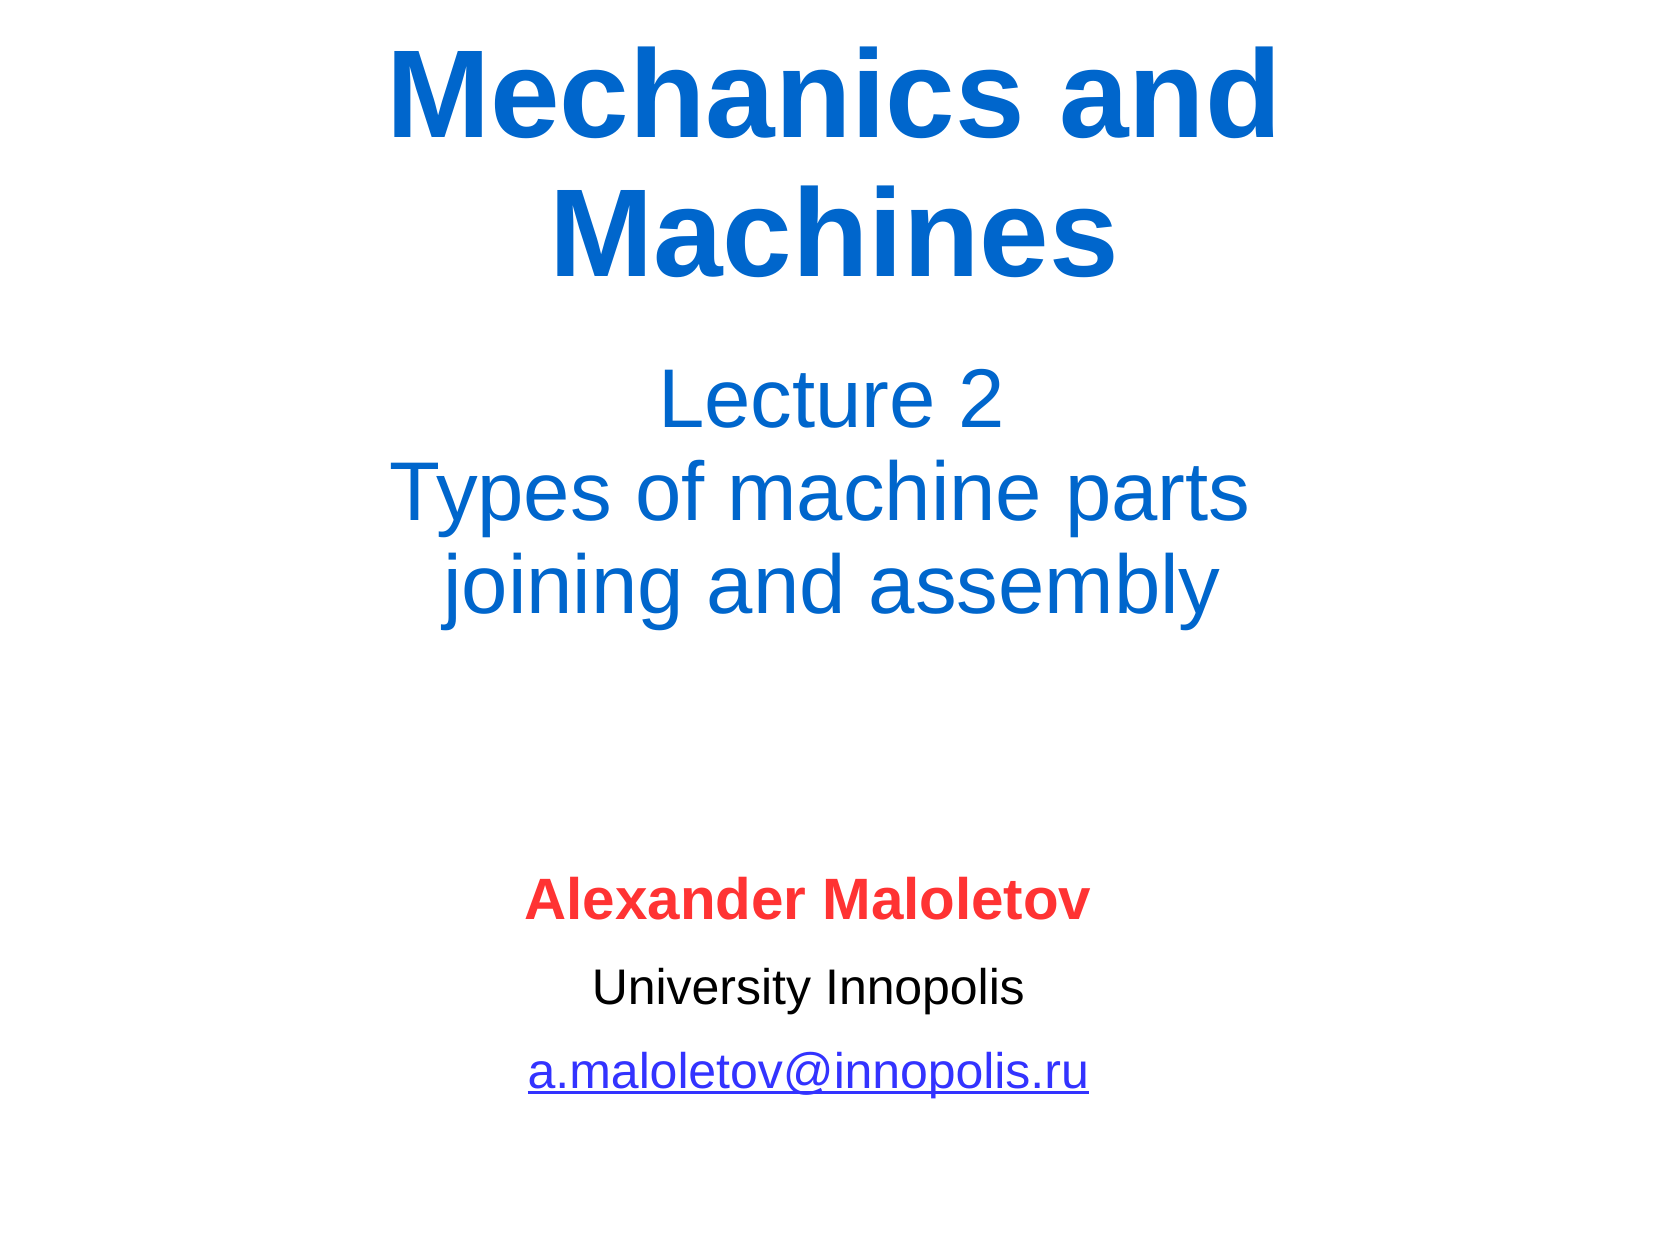

# Mechanics and Machines
Lecture 2
Types of machine parts
joining and assembly
Alexander Maloletov
University Innopolis
a.maloletov@innopolis.ru